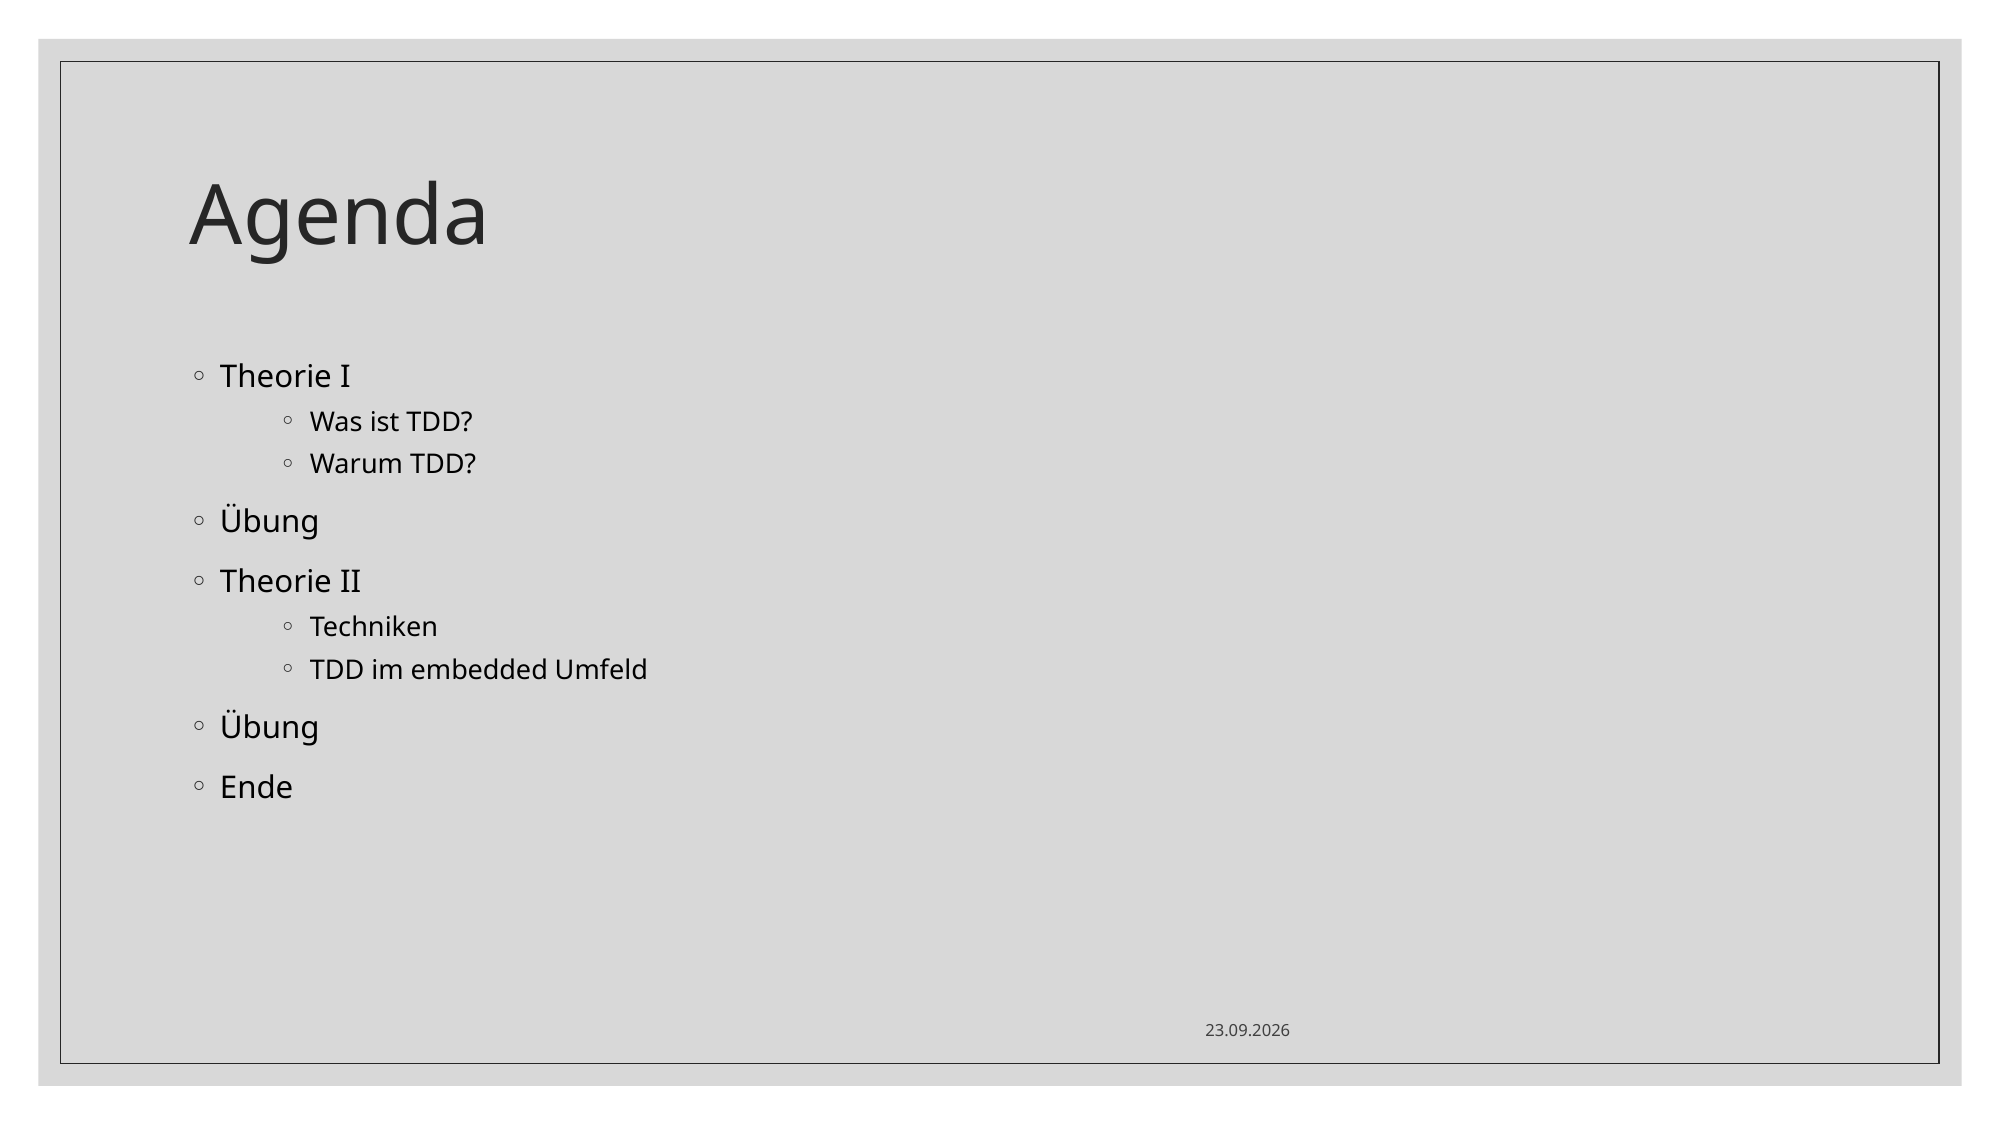

# Agenda
Theorie I
Was ist TDD?
Warum TDD?
Übung
Theorie II
Techniken
TDD im embedded Umfeld
Übung
Ende